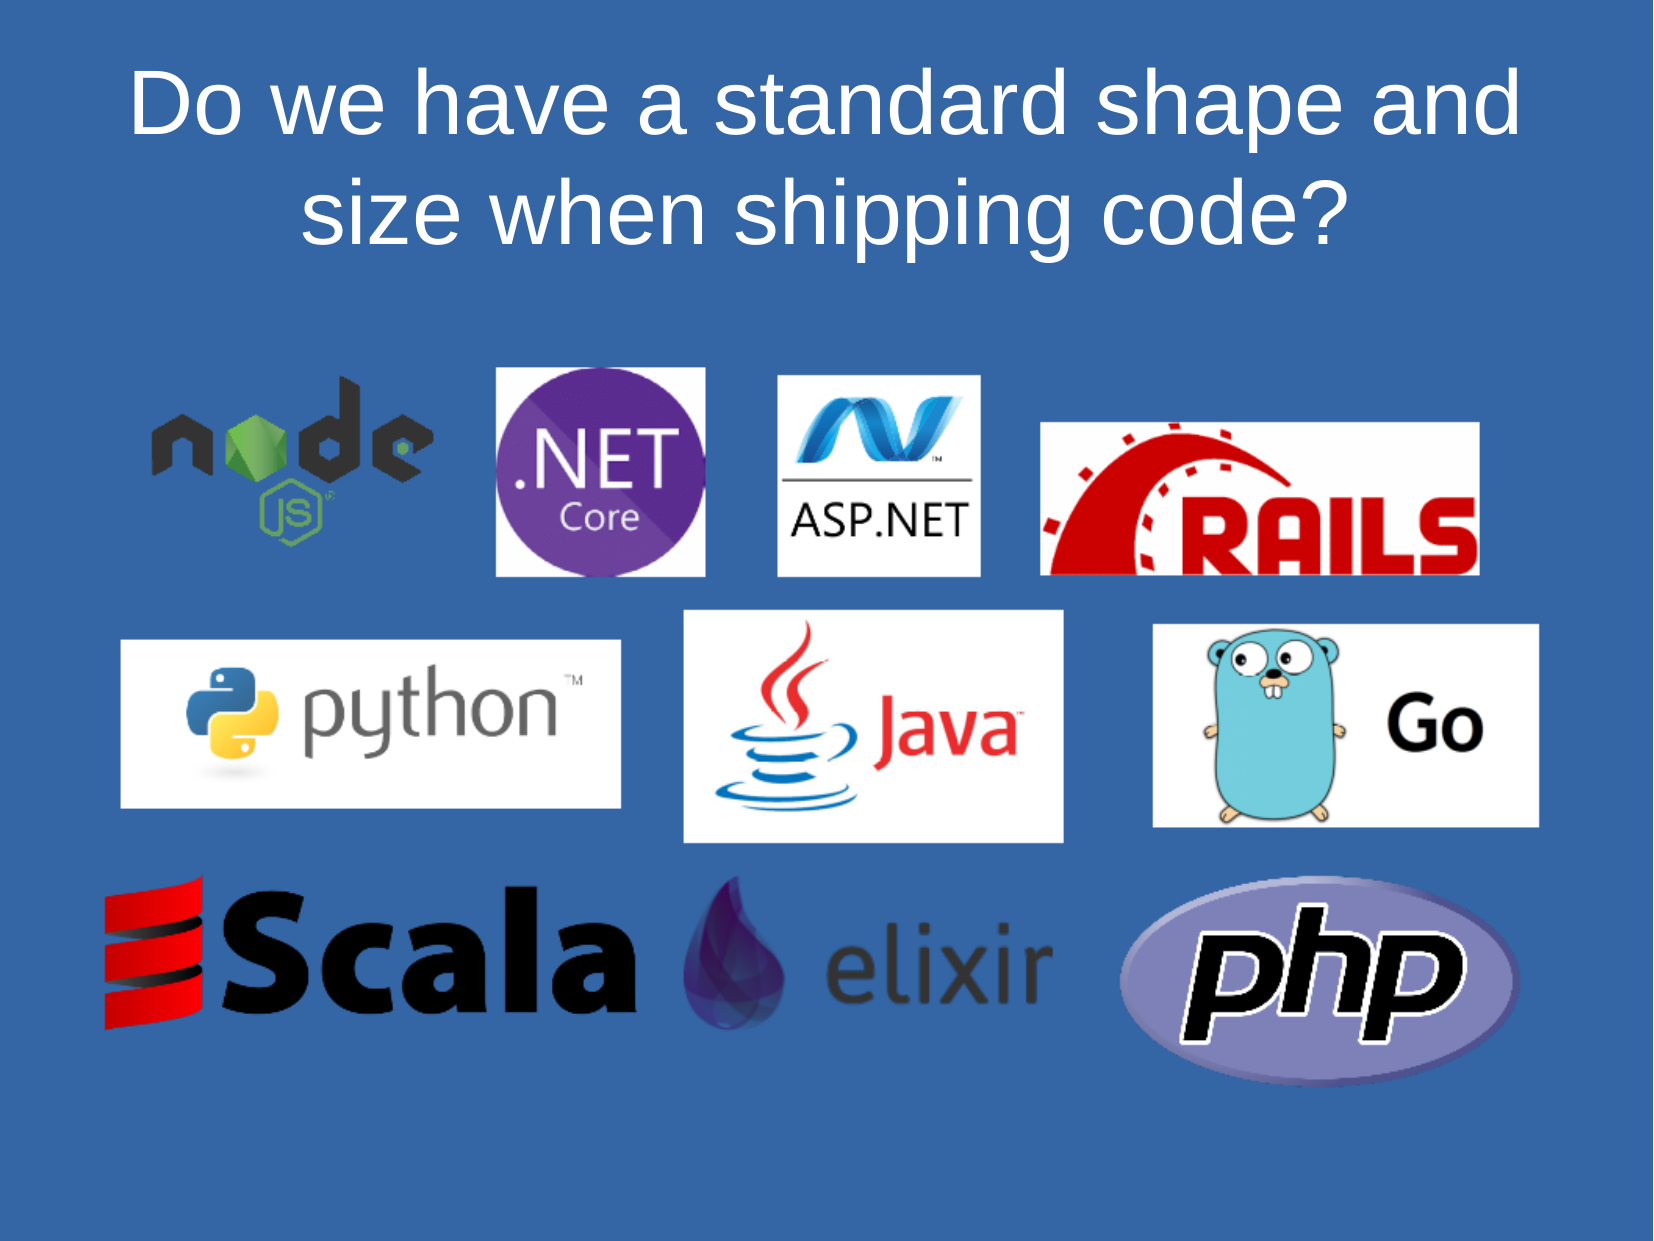

Do we have a standard shape and size when shipping code?